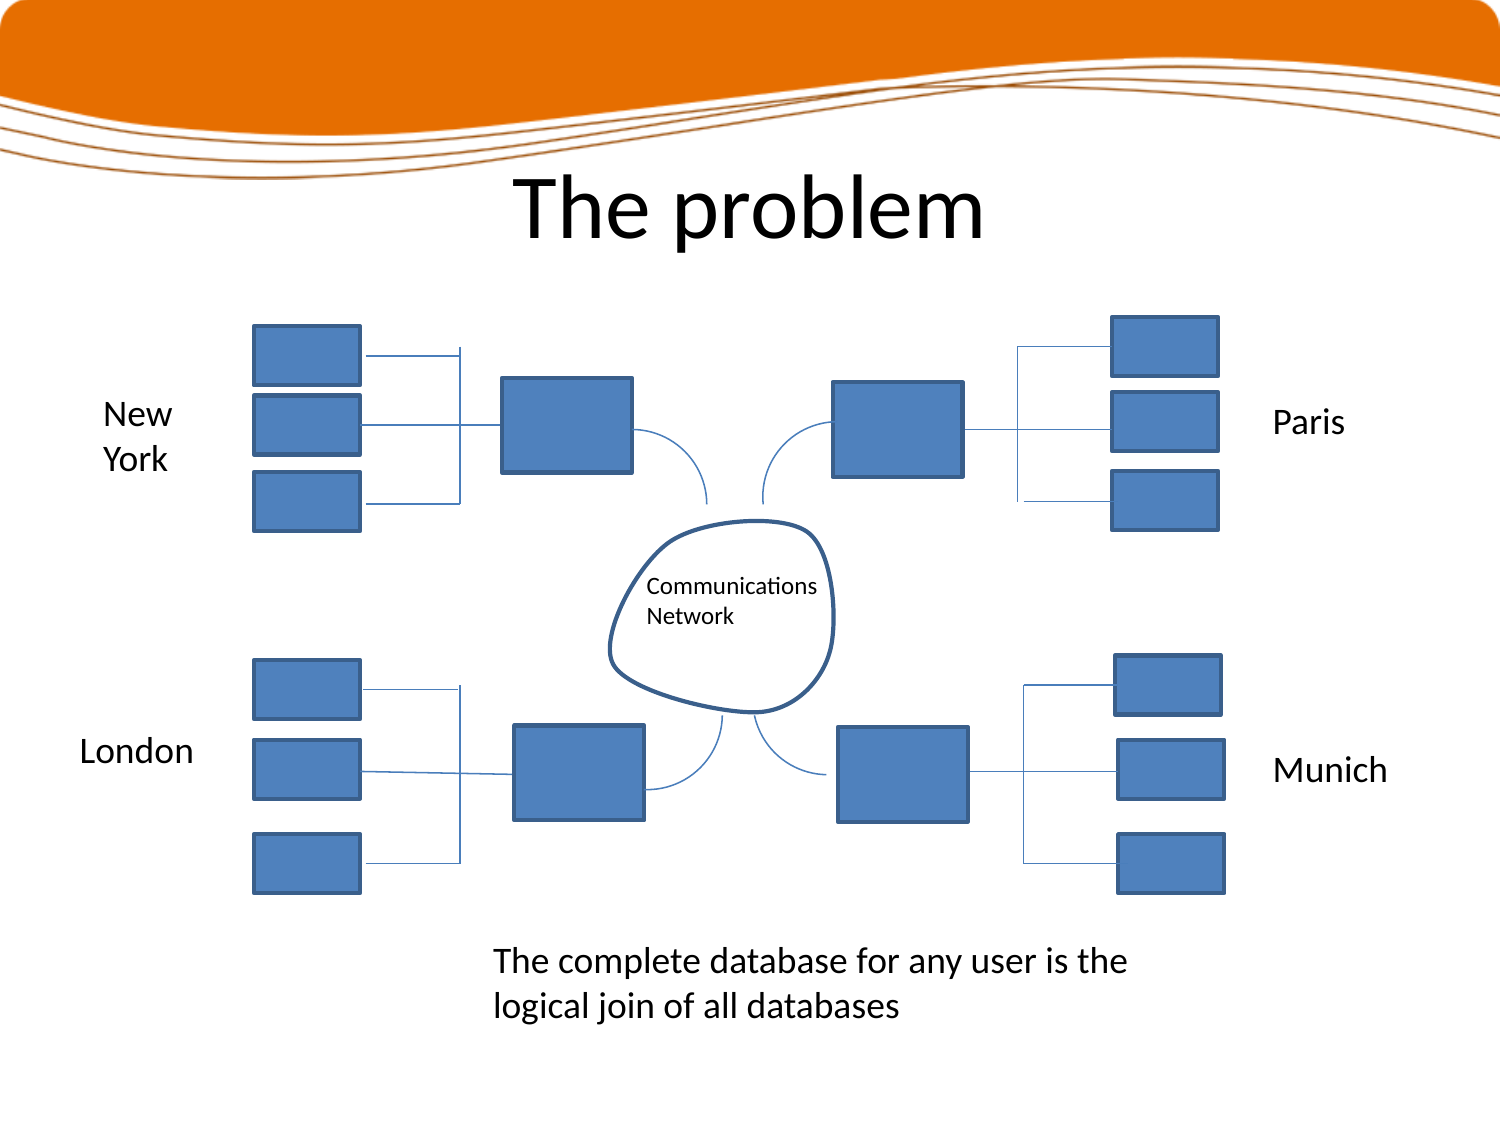

# The problem
New York
Paris
Communications Network
London
Munich
The complete database for any user is the logical join of all databases